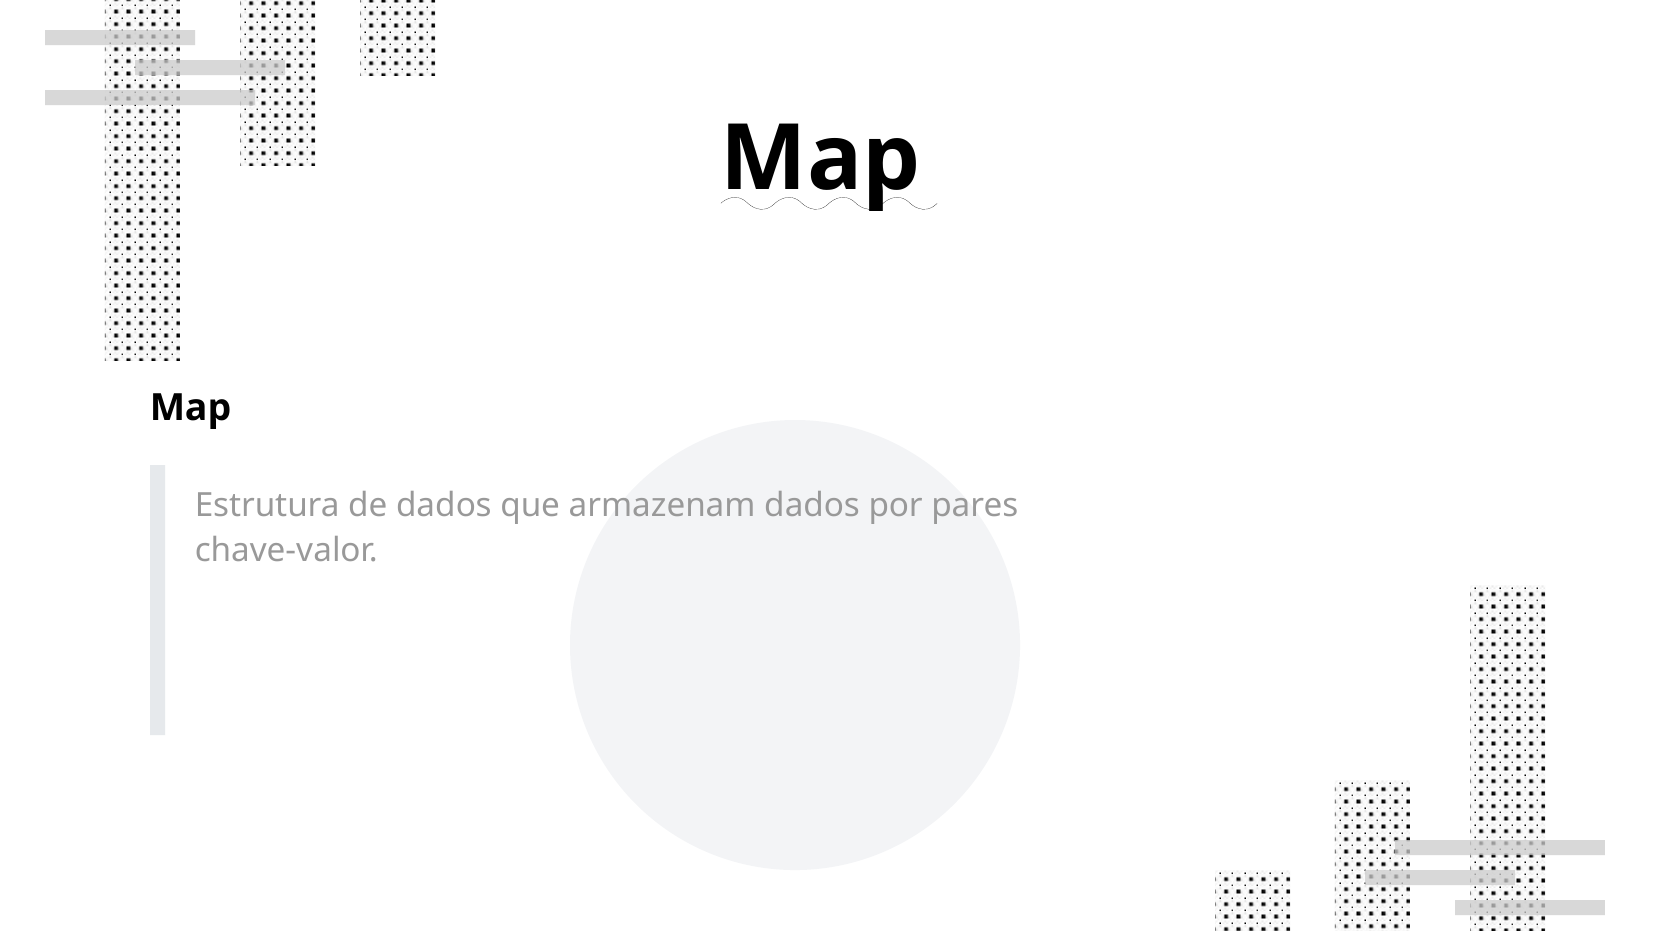

# Map
Map
Estrutura de dados que armazenam dados por pares chave-valor.